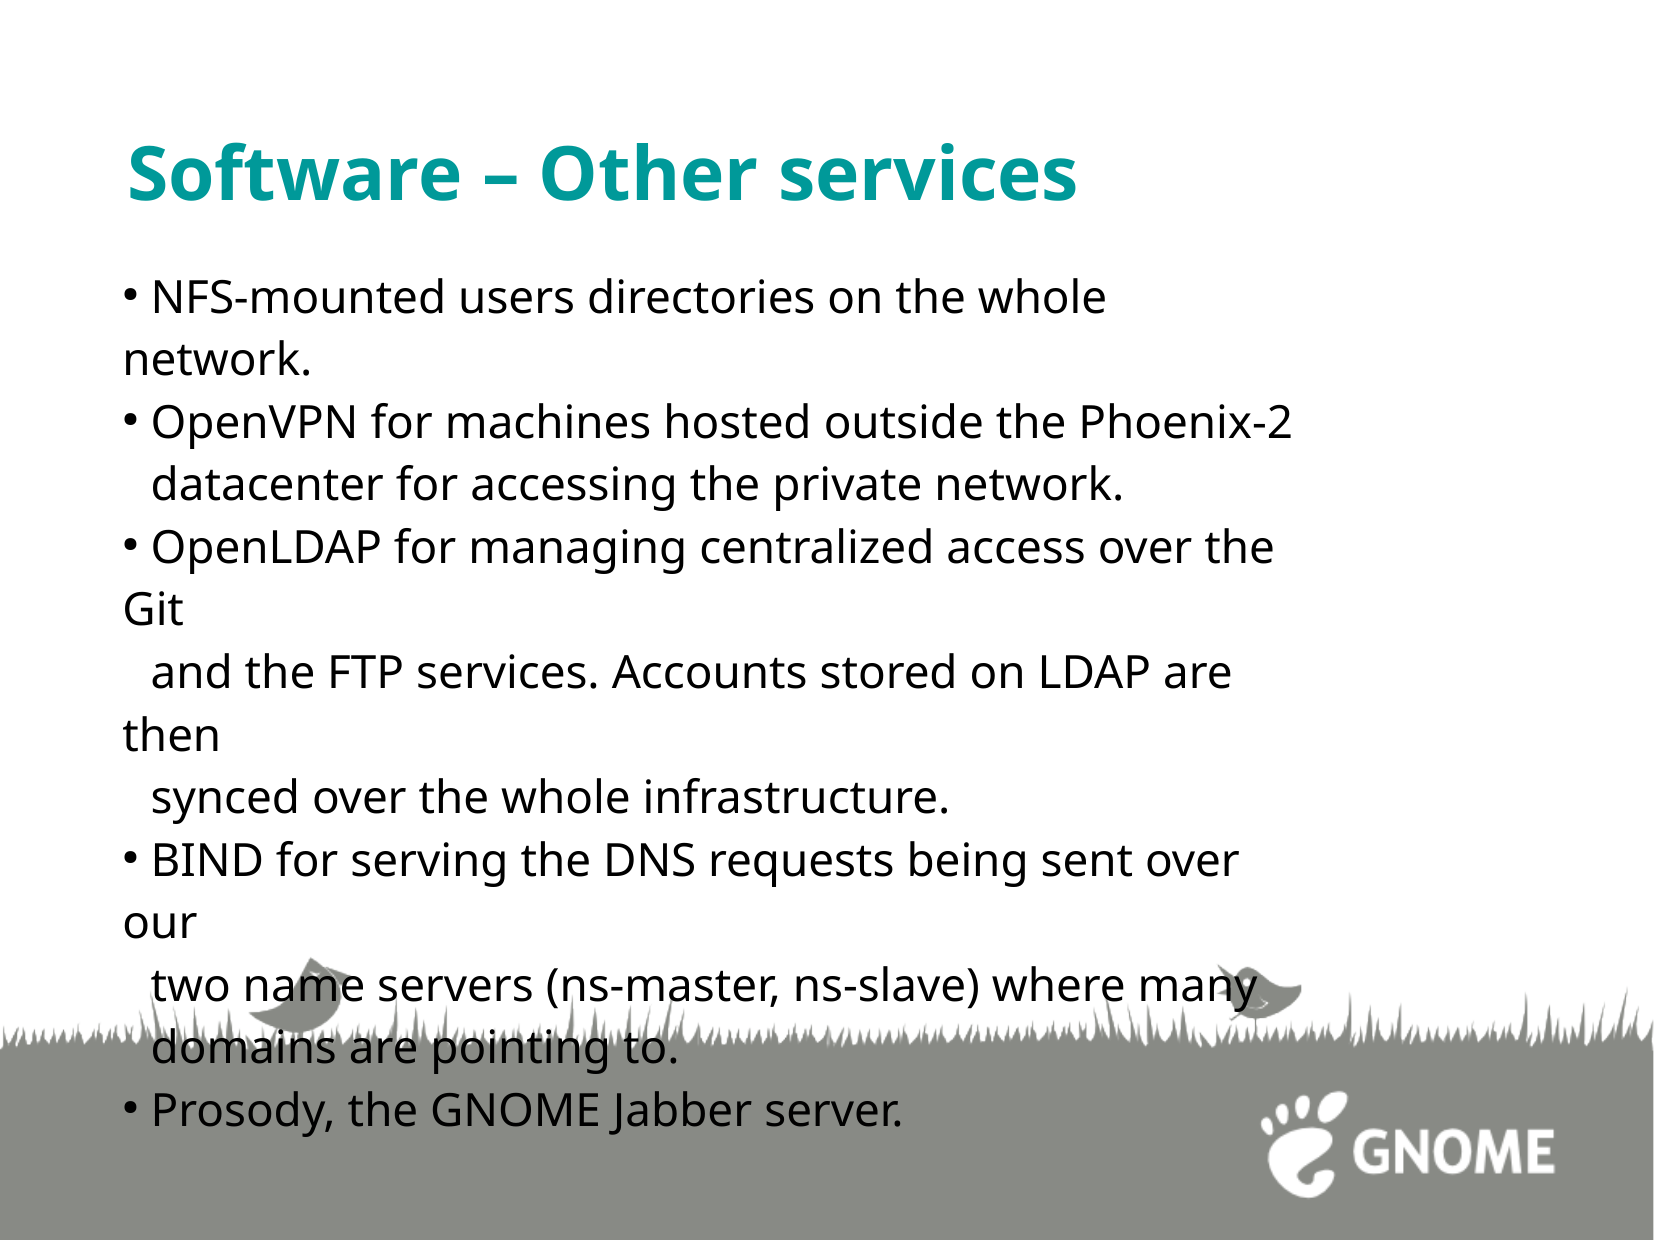

Software – Other services
 NFS-mounted users directories on the whole network.
 OpenVPN for machines hosted outside the Phoenix-2
 datacenter for accessing the private network.
 OpenLDAP for managing centralized access over the Git
 and the FTP services. Accounts stored on LDAP are then
 synced over the whole infrastructure.
 BIND for serving the DNS requests being sent over our
 two name servers (ns-master, ns-slave) where many
 domains are pointing to.
 Prosody, the GNOME Jabber server.